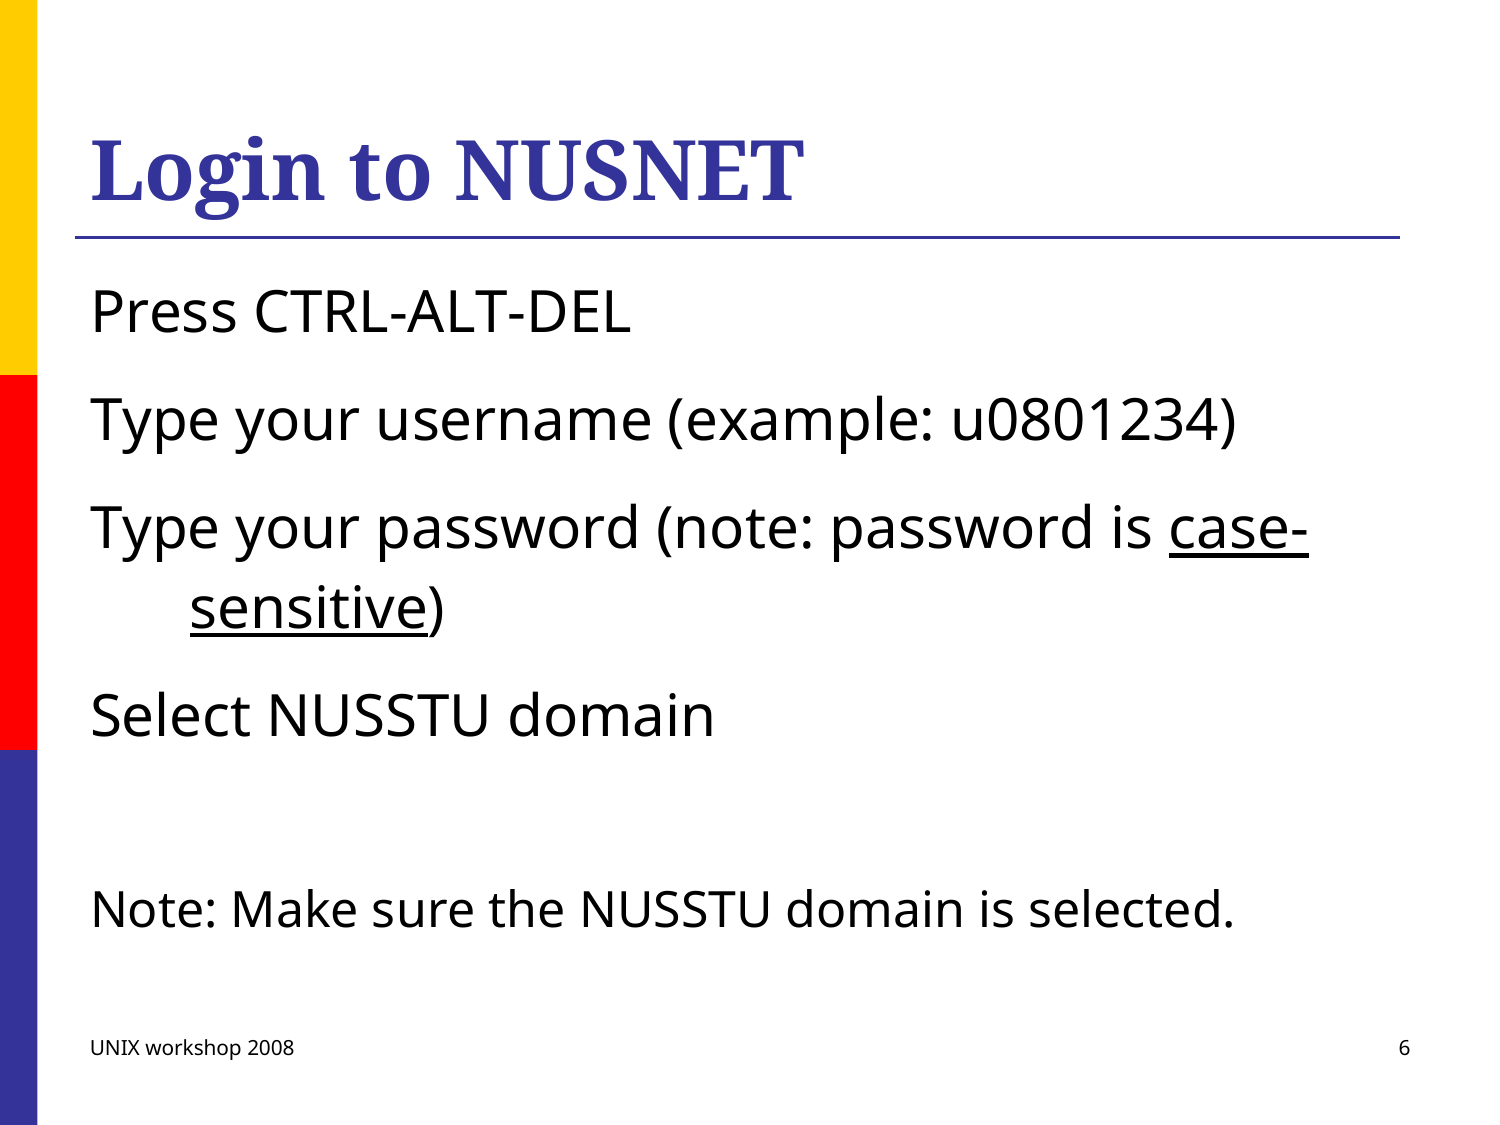

# Login to NUSNET
Press CTRL-ALT-DEL
Type your username (example: u0801234)
Type your password (note: password is case-sensitive)
Select NUSSTU domain
Note: Make sure the NUSSTU domain is selected.
UNIX workshop 2008